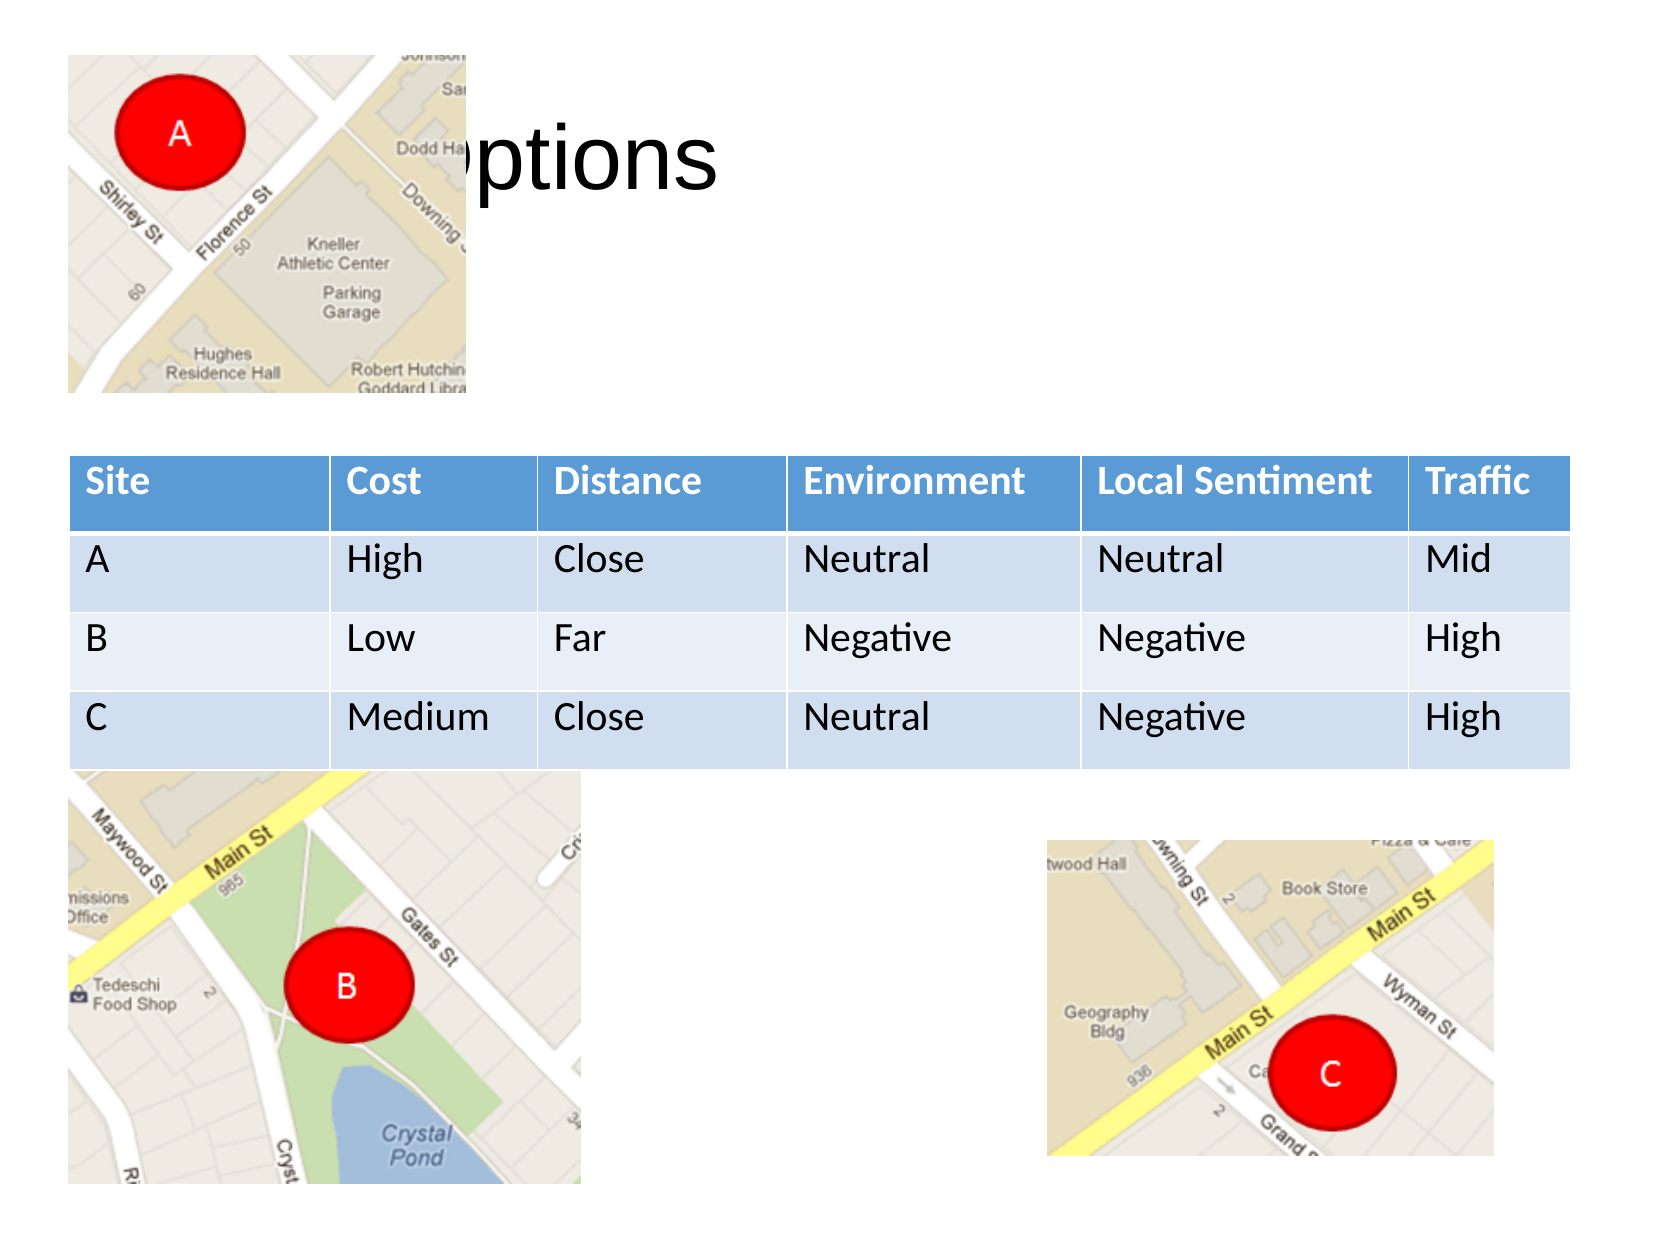

# Identify Options
| Site | Cost | Distance | Environment | Local Sentiment | Traffic |
| --- | --- | --- | --- | --- | --- |
| A | High | Close | Neutral | Neutral | Mid |
| B | Low | Far | Negative | Negative | High |
| C | Medium | Close | Neutral | Negative | High |